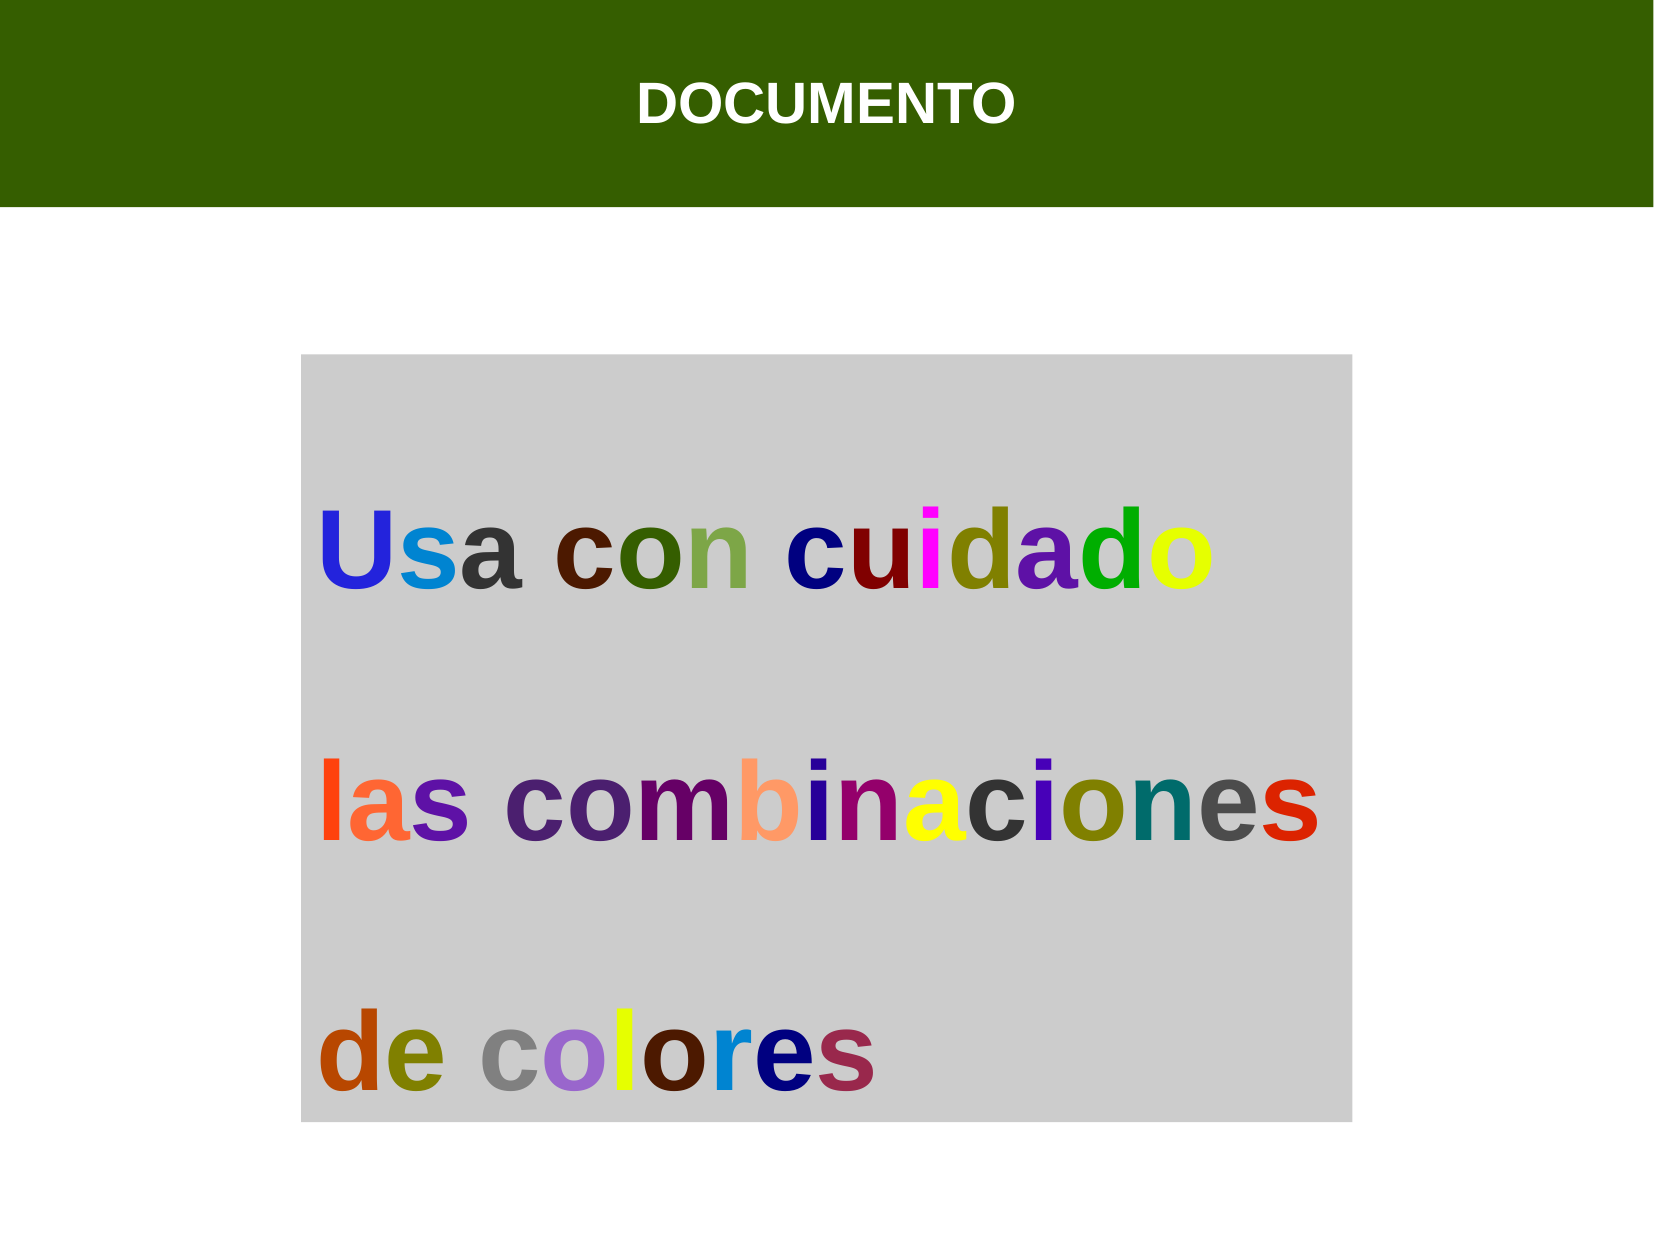

# DOCUMENTO
Usa con cuidado
las combinaciones
de colores